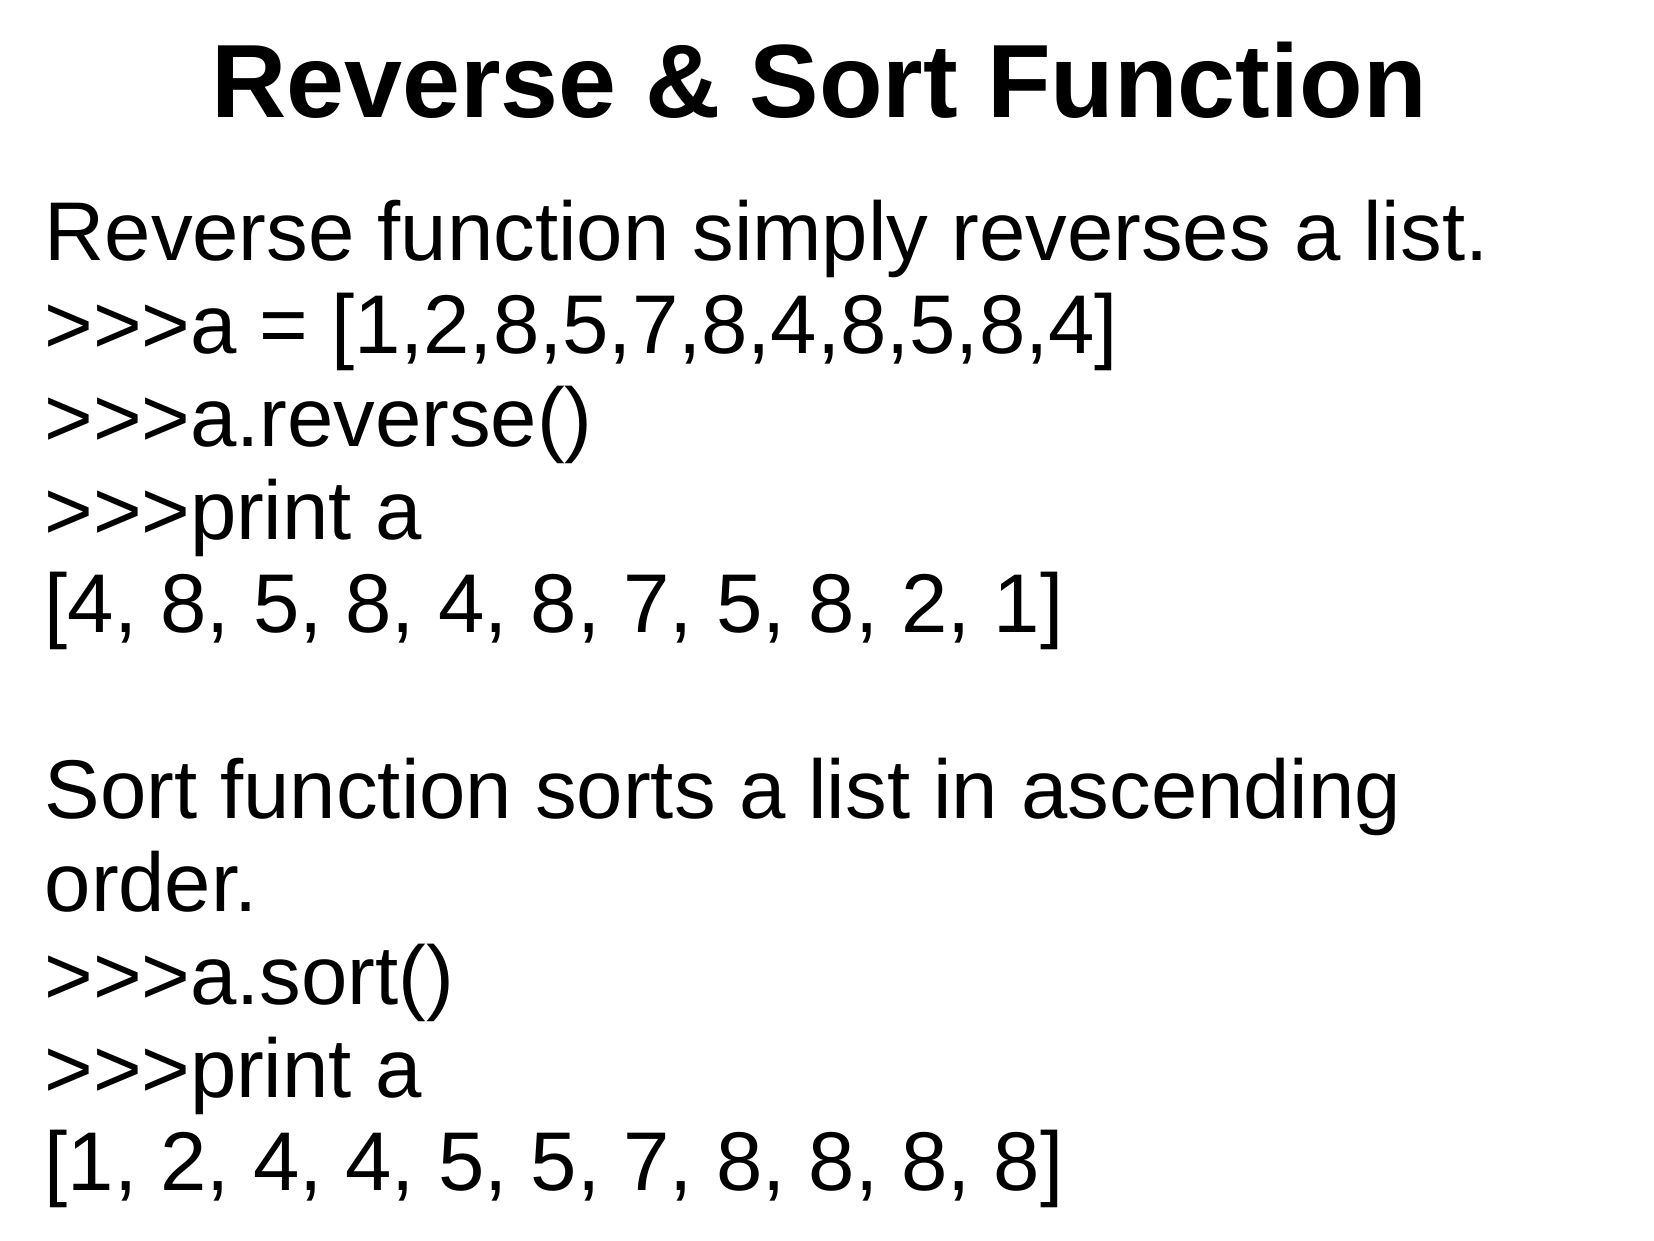

Reverse & Sort Function
Reverse function simply reverses a list.
>>>a = [1,2,8,5,7,8,4,8,5,8,4]
>>>a.reverse()
>>>print a
[4, 8, 5, 8, 4, 8, 7, 5, 8, 2, 1]
Sort function sorts a list in ascending order.
>>>a.sort()
>>>print a
[1, 2, 4, 4, 5, 5, 7, 8, 8, 8, 8]